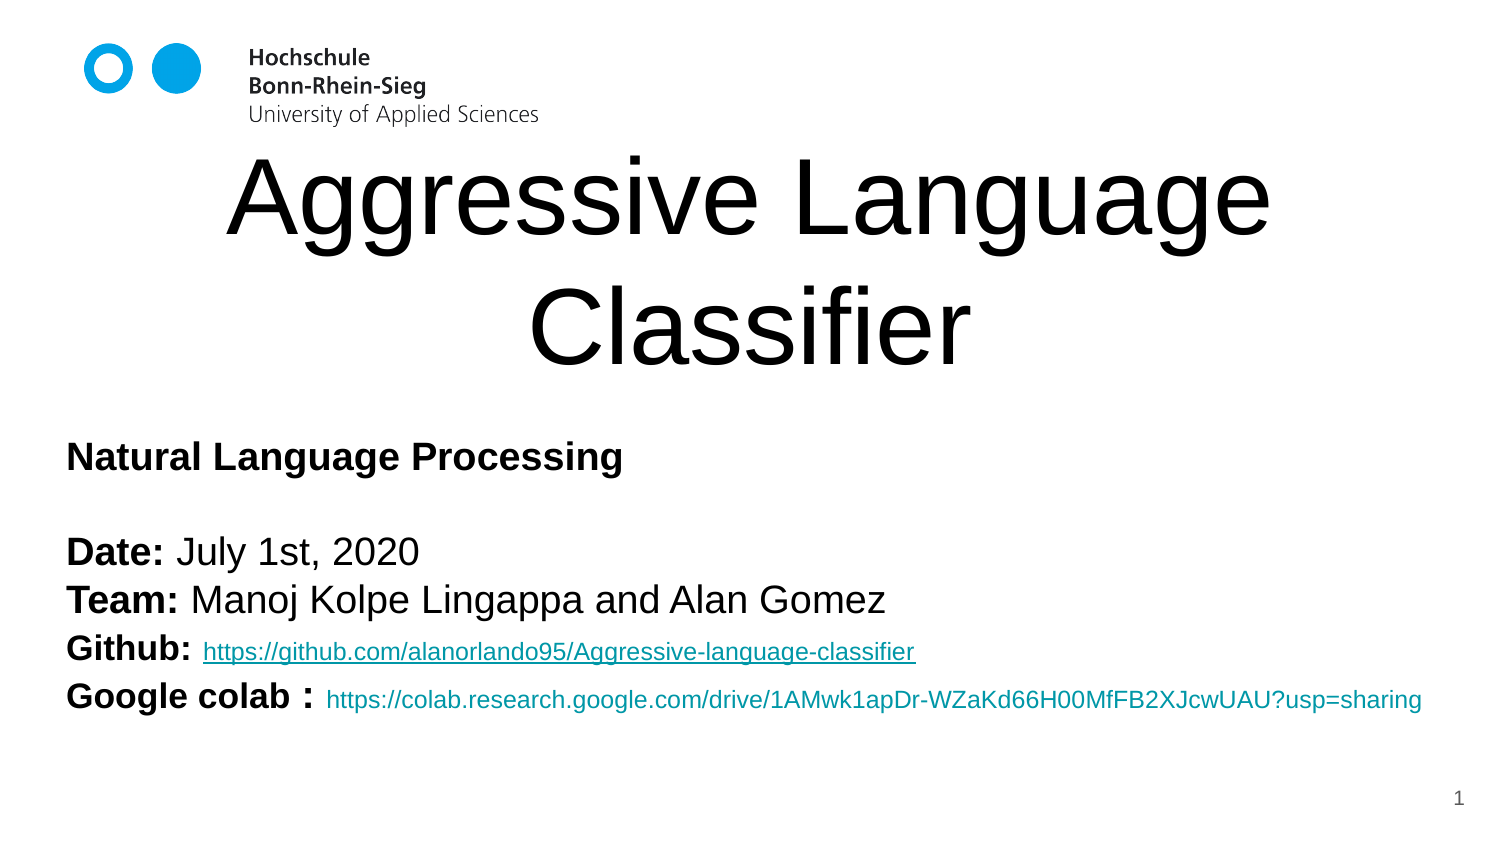

# Aggressive Language Classifier
Natural Language Processing
Date: July 1st, 2020
Team: Manoj Kolpe Lingappa and Alan Gomez
Github: https://github.com/alanorlando95/Aggressive-language-classifier
Google colab : https://colab.research.google.com/drive/1AMwk1apDr-WZaKd66H00MfFB2XJcwUAU?usp=sharing